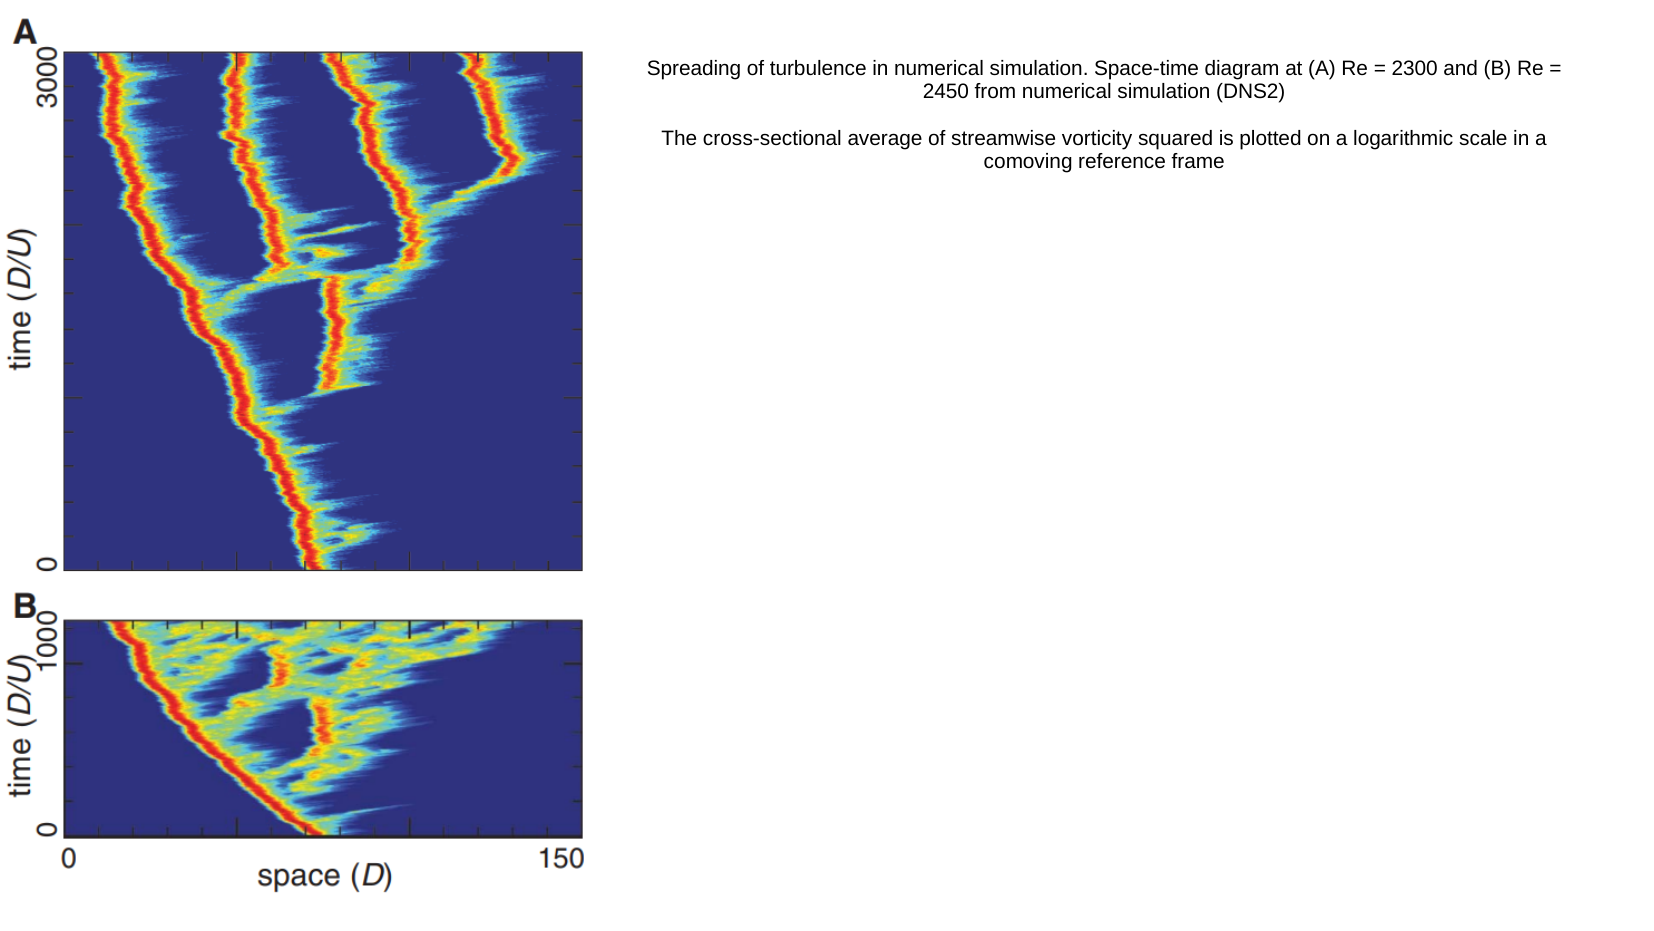

# Spreading of turbulence in numerical simulation. Space-time diagram at (A) Re = 2300 and (B) Re = 2450 from numerical simulation (DNS2) The cross-sectional average of streamwise vorticity squared is plotted on a logarithmic scale in a comoving reference frame